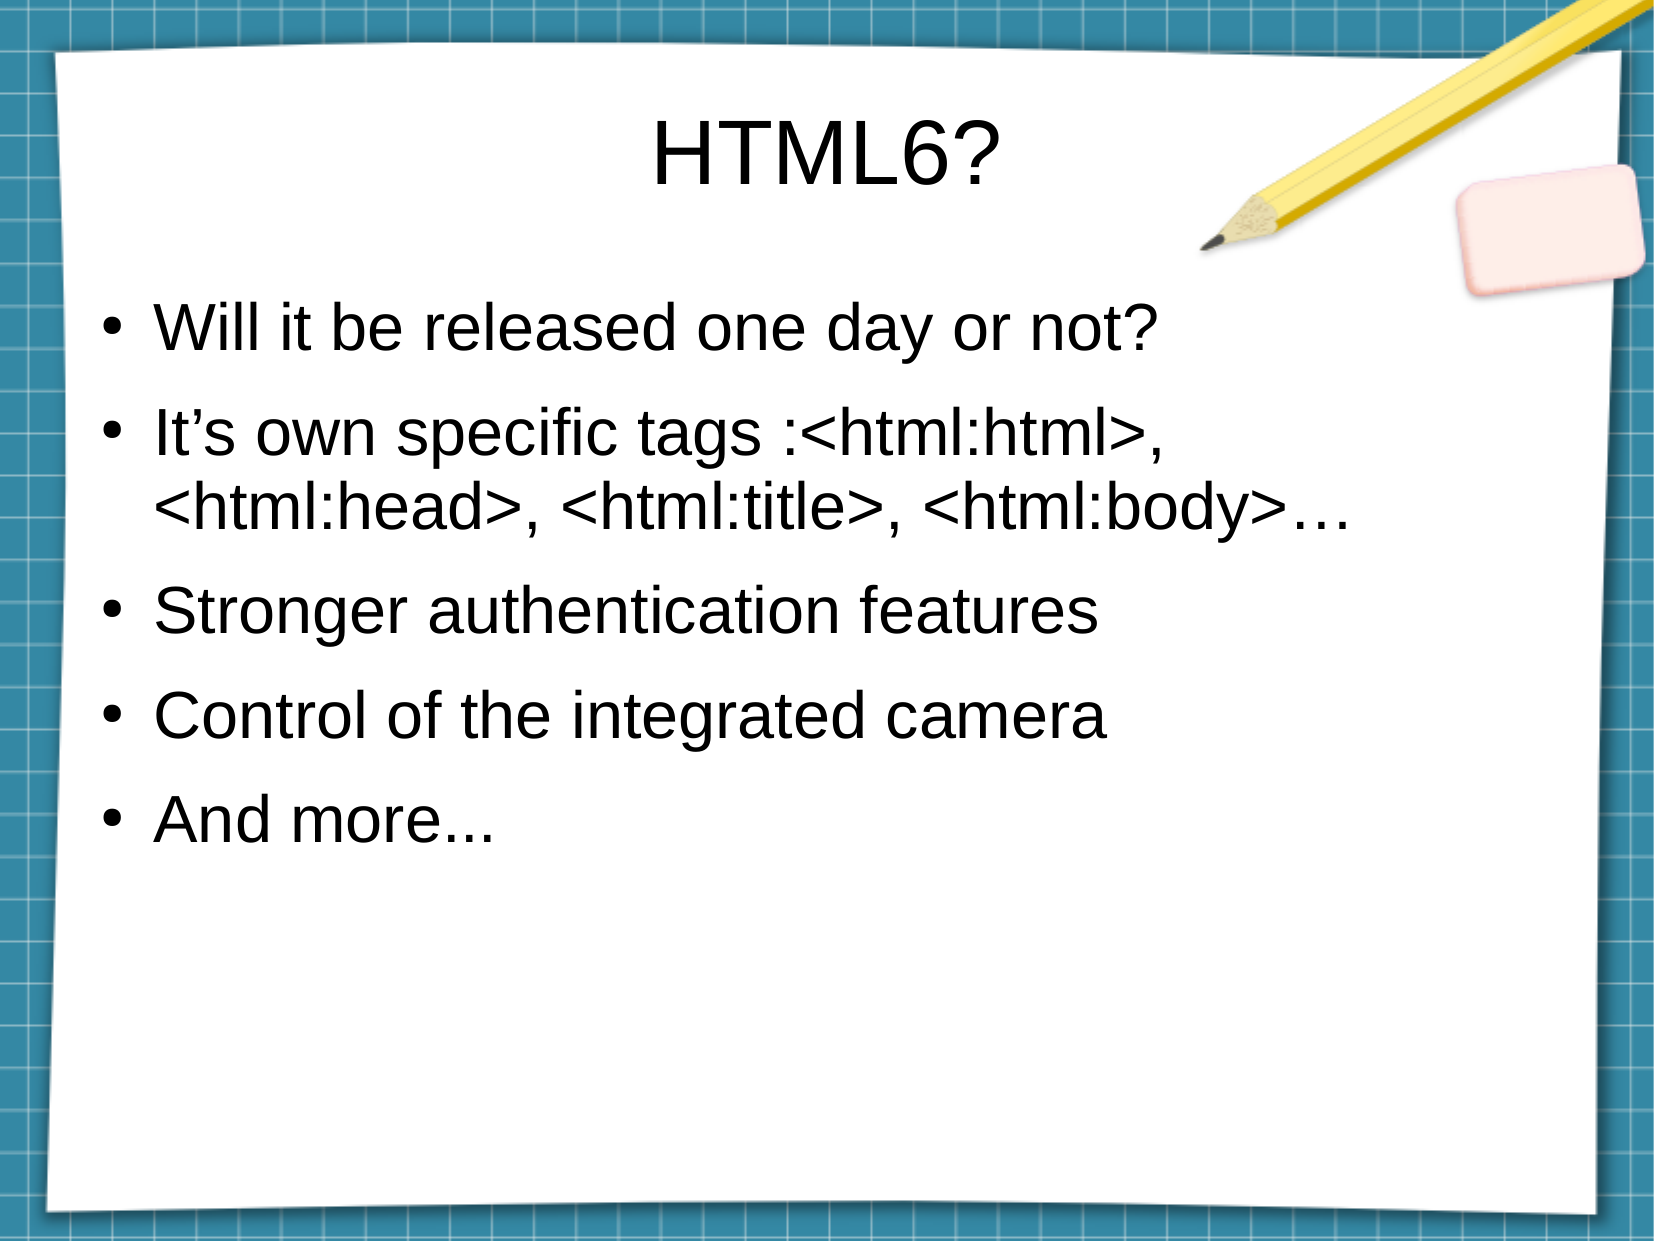

# HTML6?
Will it be released one day or not?
It’s own specific tags :<html:html>, <html:head>, <html:title>, <html:body>…
Stronger authentication features
Control of the integrated camera
And more...